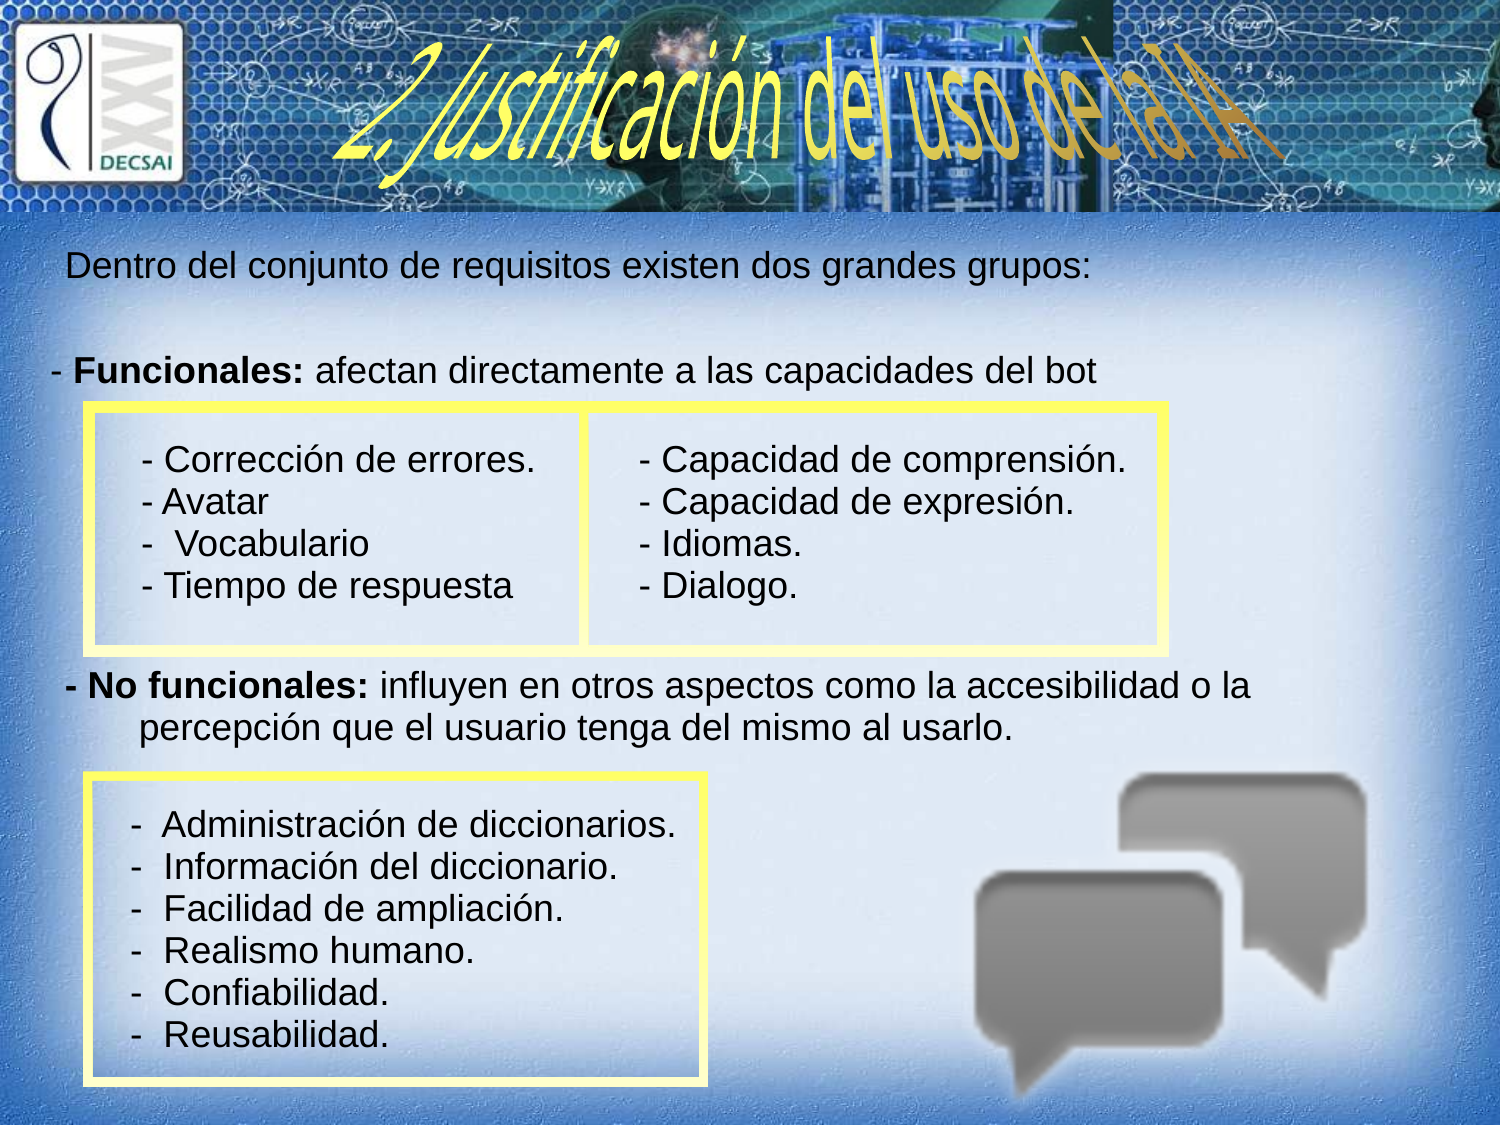

2. Justificación del uso de la IA
Dentro del conjunto de requisitos existen dos grandes grupos:
- Funcionales: afectan directamente a las capacidades del bot
- Corrección de errores.
- Avatar
- Vocabulario
- Tiempo de respuesta
- Capacidad de comprensión.
- Capacidad de expresión.
- Idiomas.
- Dialogo.
- No funcionales: influyen en otros aspectos como la accesibilidad o la
	percepción que el usuario tenga del mismo al usarlo.
 - Administración de diccionarios.
 - Información del diccionario.
 - Facilidad de ampliación.
 - Realismo humano.
 - Confiabilidad.
 - Reusabilidad.